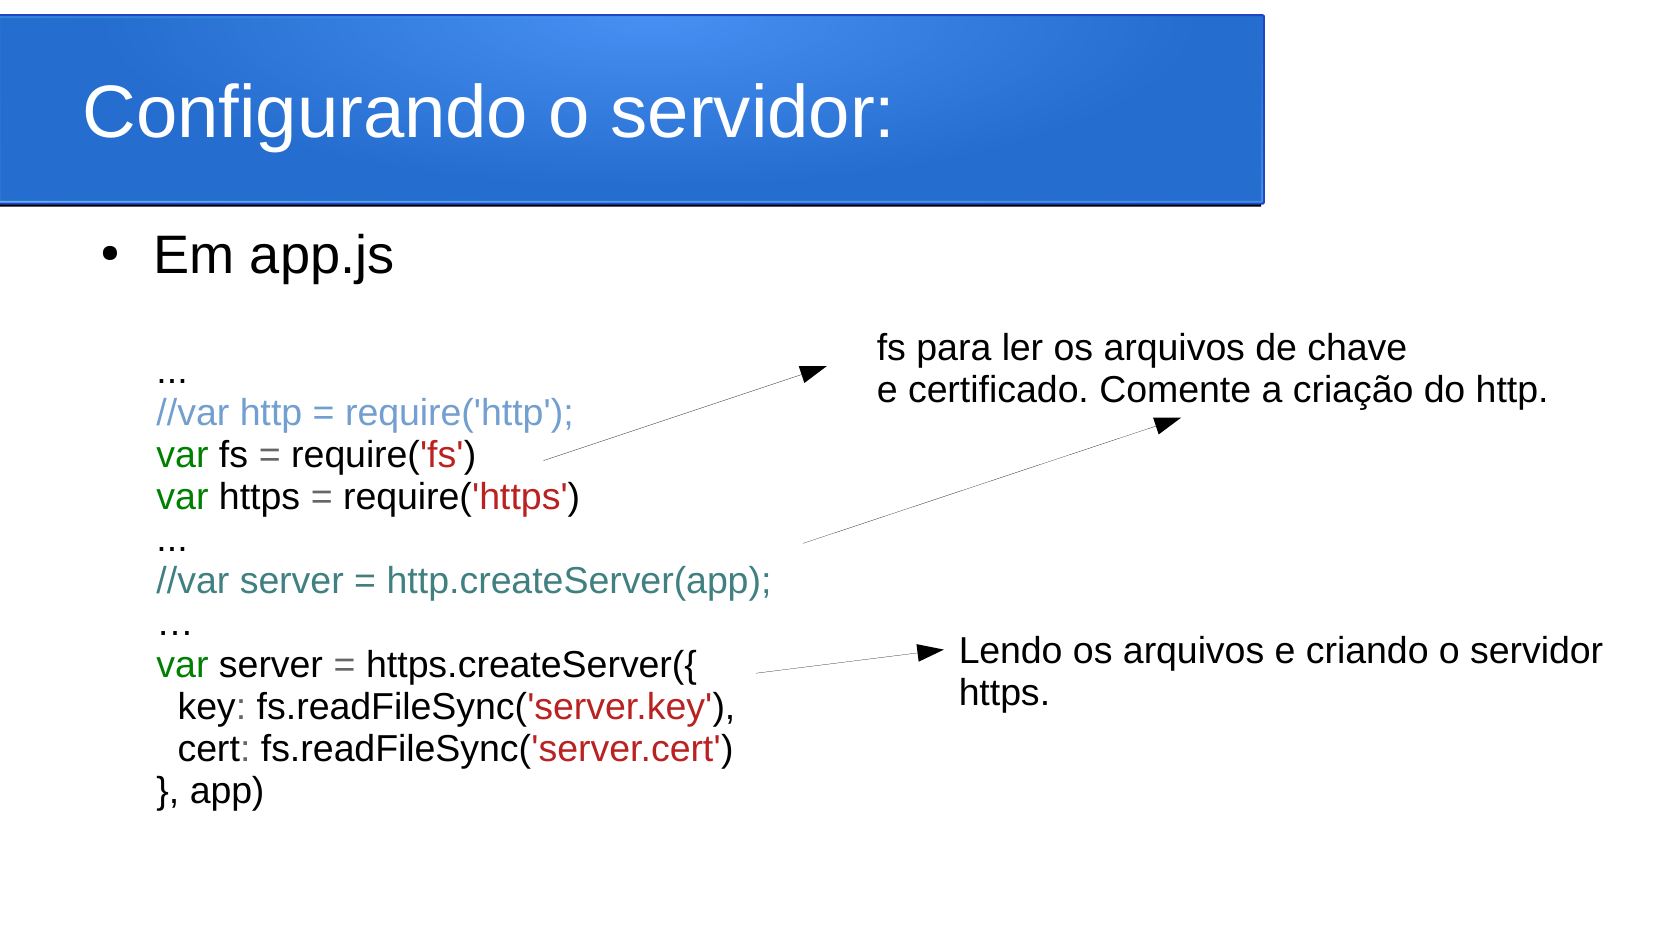

# Configurando o servidor:
Em app.js
fs para ler os arquivos de chave
e certificado. Comente a criação do http.
...
//var http = require('http');
var fs = require('fs')
var https = require('https')
...
//var server = http.createServer(app);
…
var server = https.createServer({
 key: fs.readFileSync('server.key'),
 cert: fs.readFileSync('server.cert')
}, app)
Lendo os arquivos e criando o servidor
https.